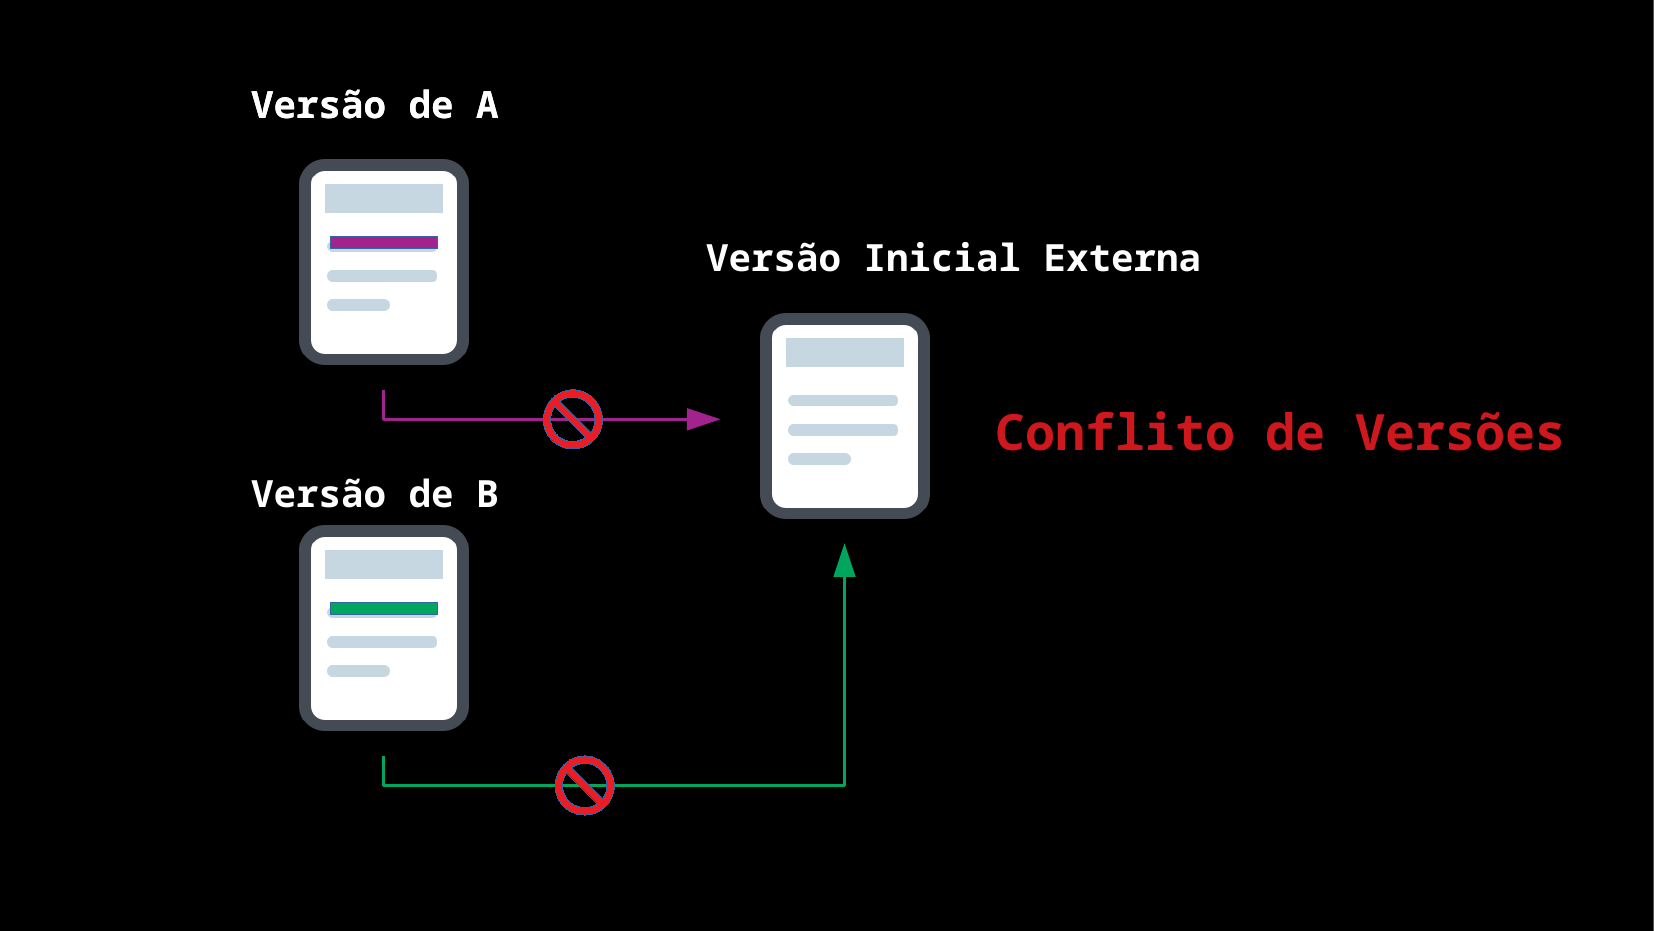

Versão de A
Versão de A
Versão Inicial Externa
Conflito de Versões
Versão de B